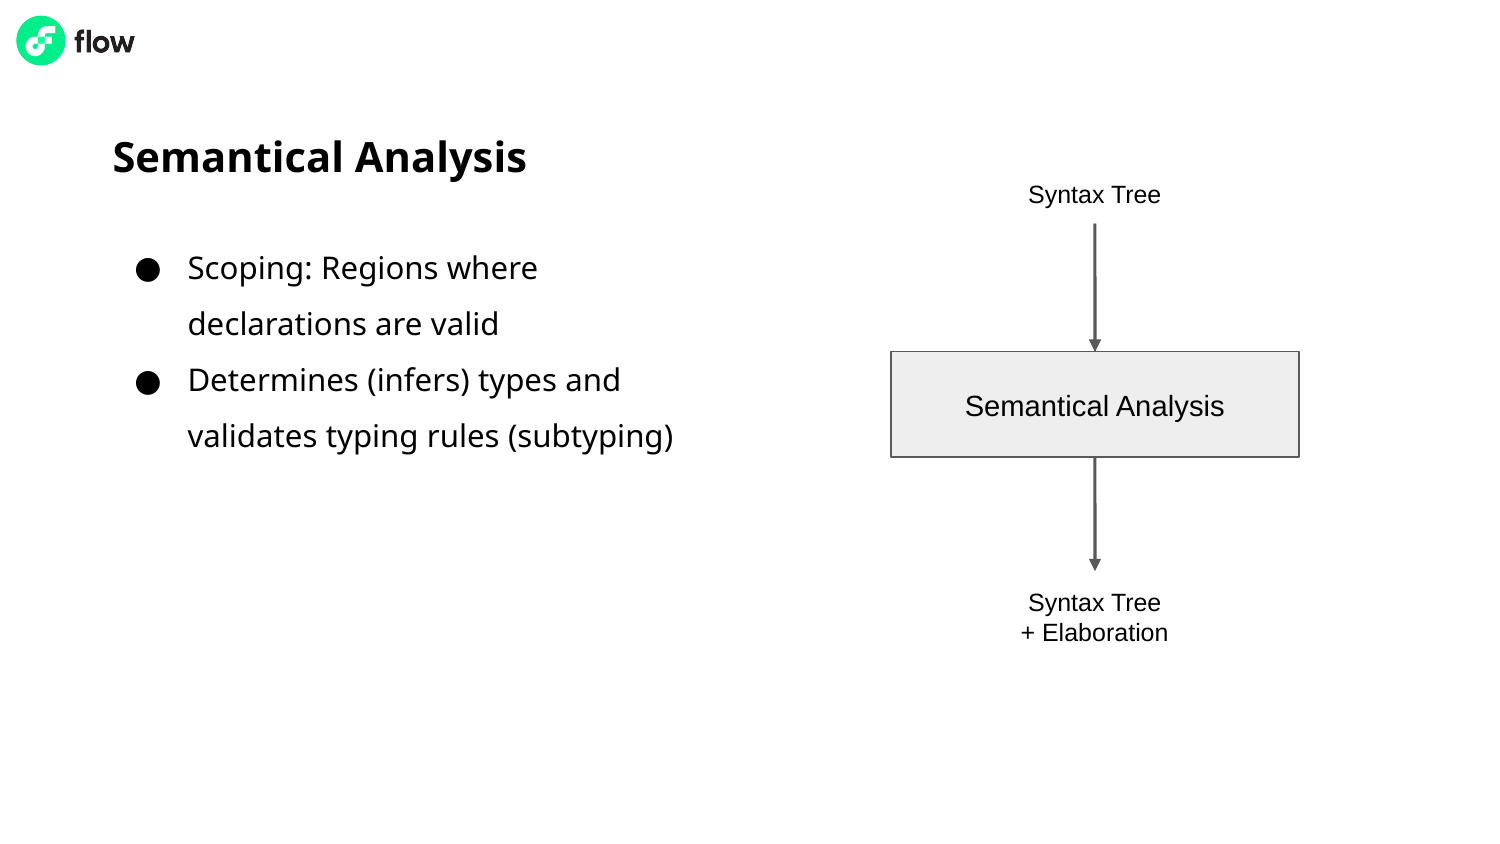

Semantical Analysis
Syntax Tree
Scoping: Regions where declarations are valid
Determines (infers) types and validates typing rules (subtyping)
Semantical Analysis
Syntax Tree + Elaboration